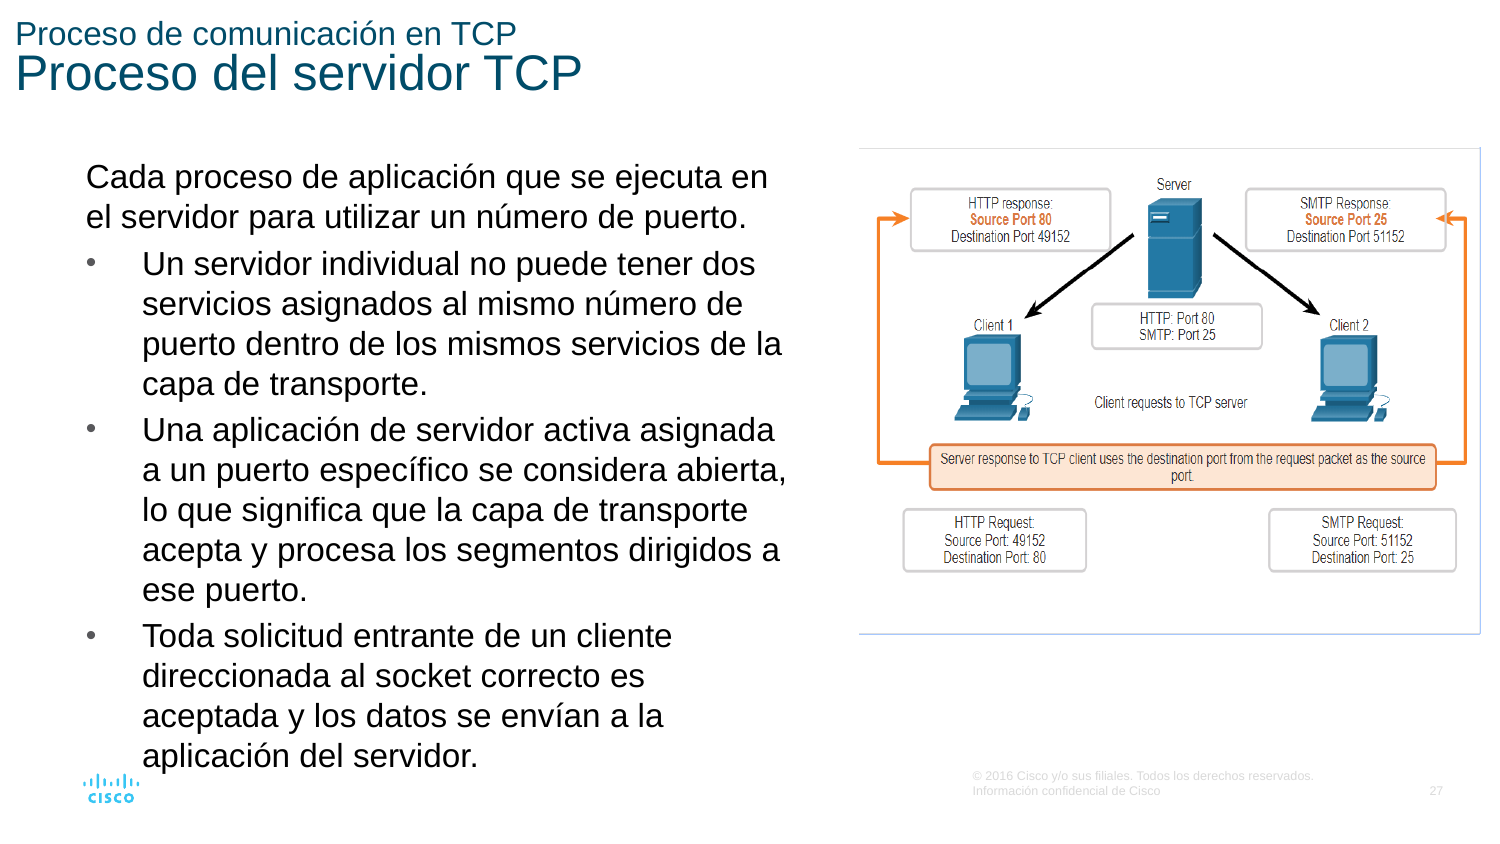

# Proceso de comunicación en TCP Proceso del servidor TCP
Cada proceso de aplicación que se ejecuta en el servidor para utilizar un número de puerto.
Un servidor individual no puede tener dos servicios asignados al mismo número de puerto dentro de los mismos servicios de la capa de transporte.
Una aplicación de servidor activa asignada a un puerto específico se considera abierta, lo que significa que la capa de transporte acepta y procesa los segmentos dirigidos a ese puerto.
Toda solicitud entrante de un cliente direccionada al socket correcto es aceptada y los datos se envían a la aplicación del servidor.